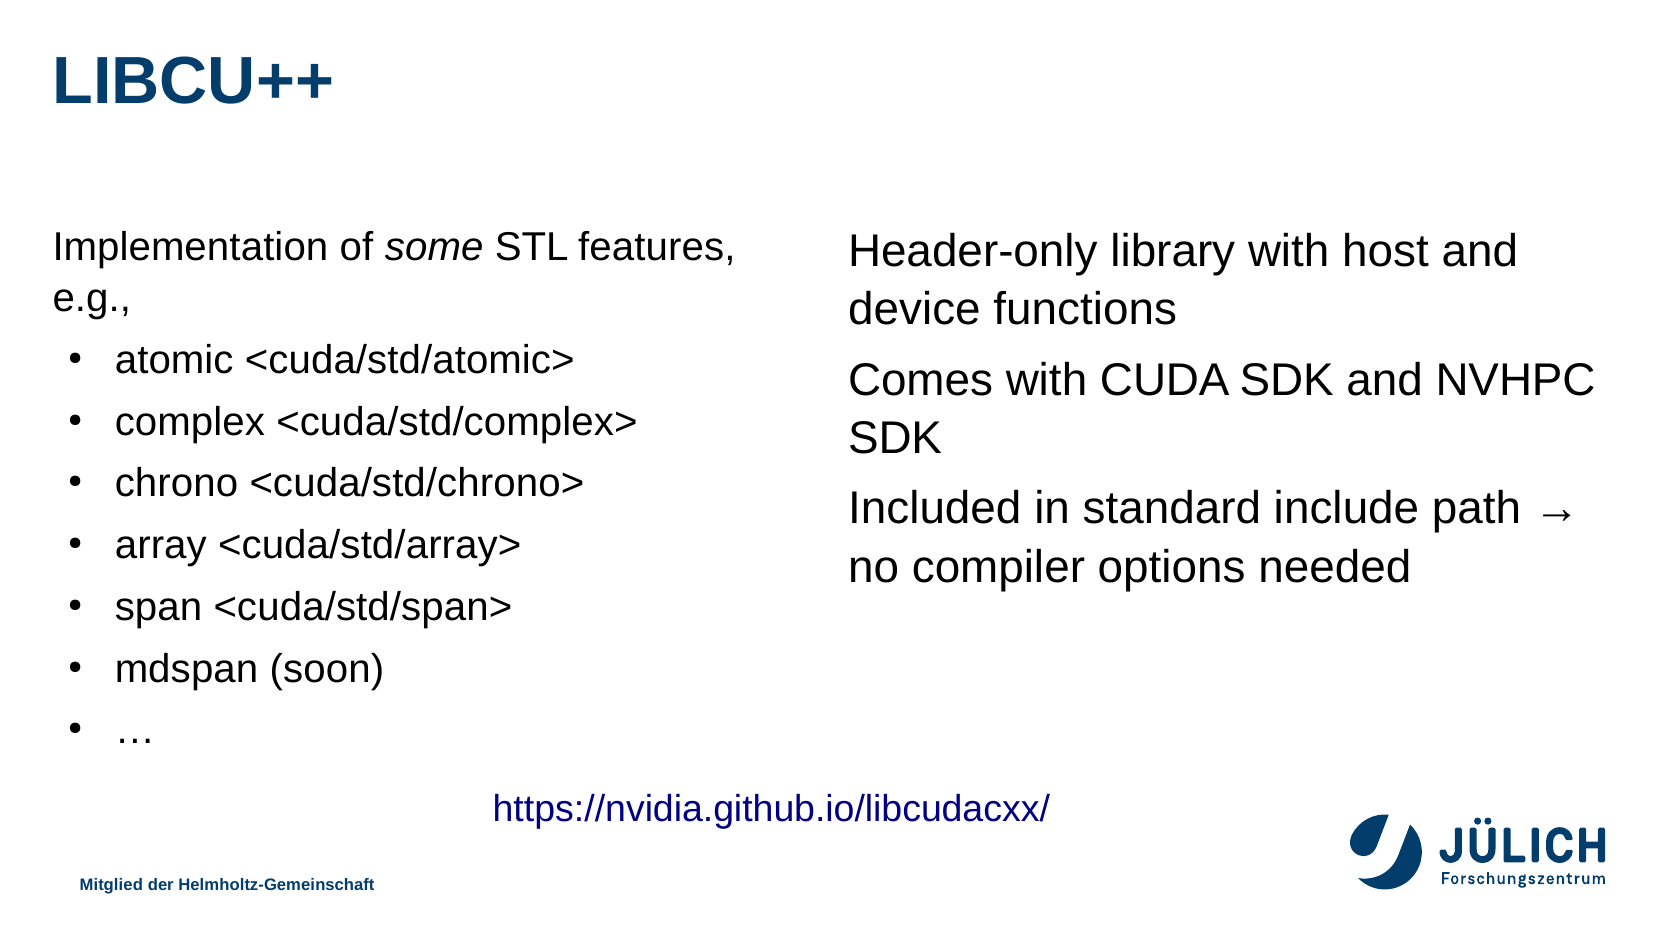

# libcu++
Implementation of some STL features, e.g.,
atomic <cuda/std/atomic>
complex <cuda/std/complex>
chrono <cuda/std/chrono>
array <cuda/std/array>
span <cuda/std/span>
mdspan (soon)
…
Header-only library with host and device functions
Comes with CUDA SDK and NVHPC SDK
Included in standard include path → no compiler options needed
https://nvidia.github.io/libcudacxx/